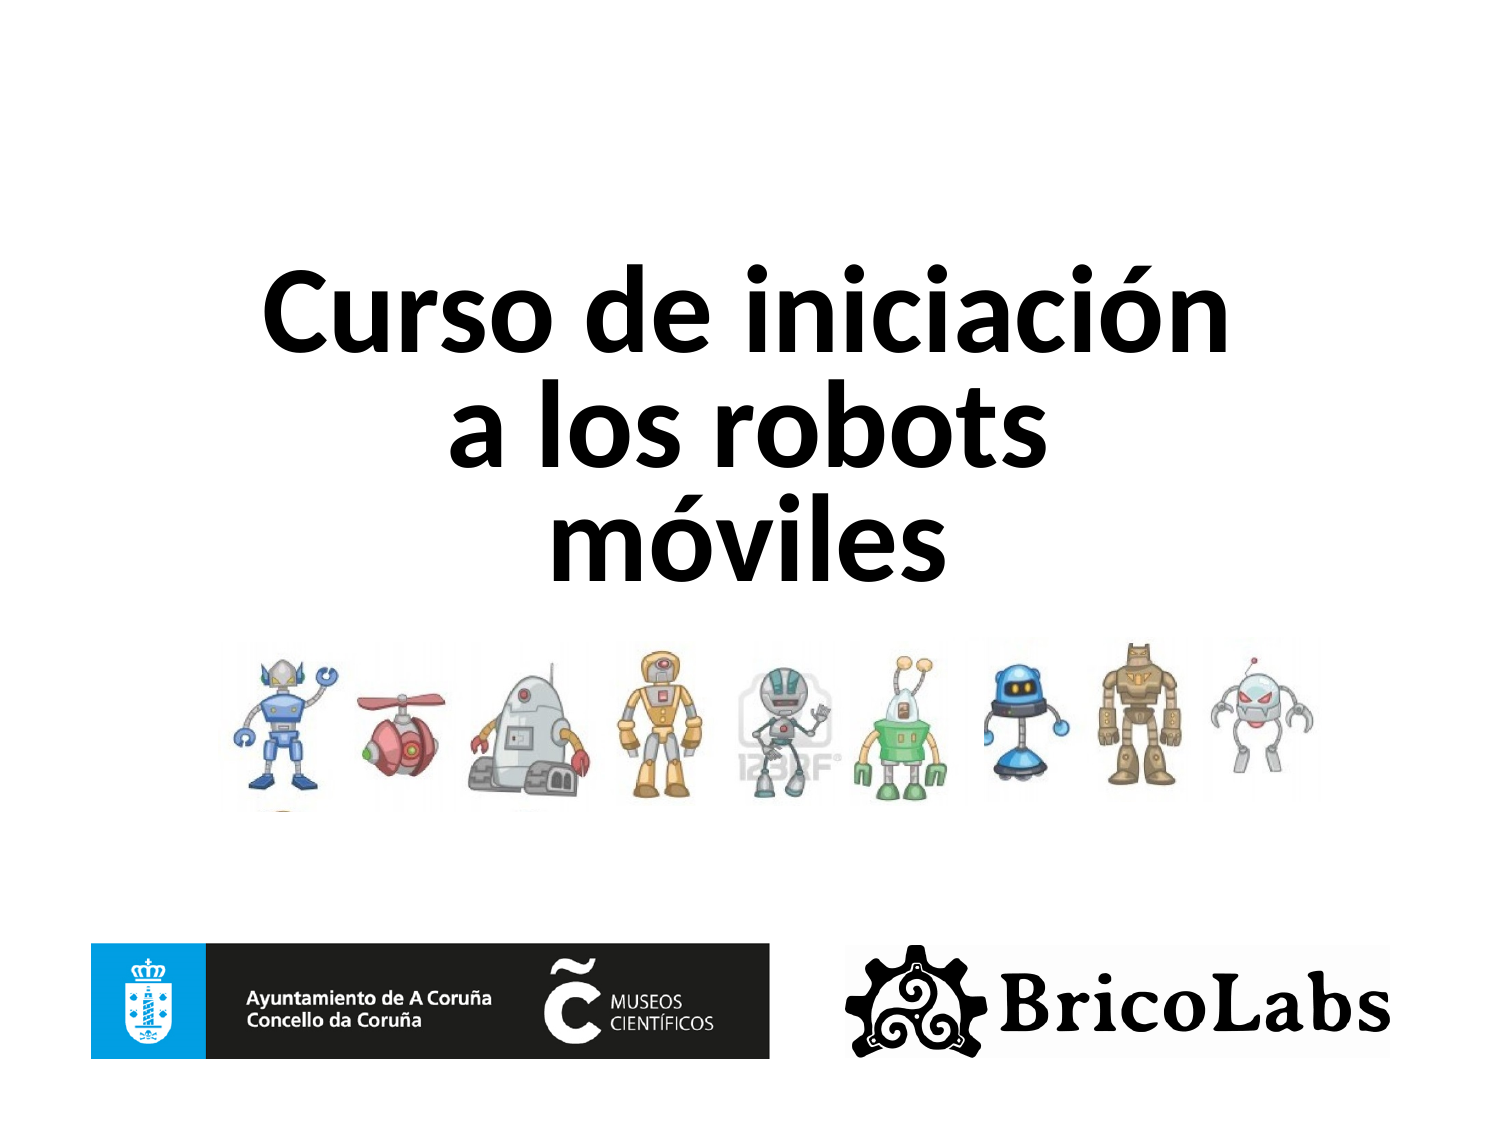

# Curso de iniciación a los robots móviles